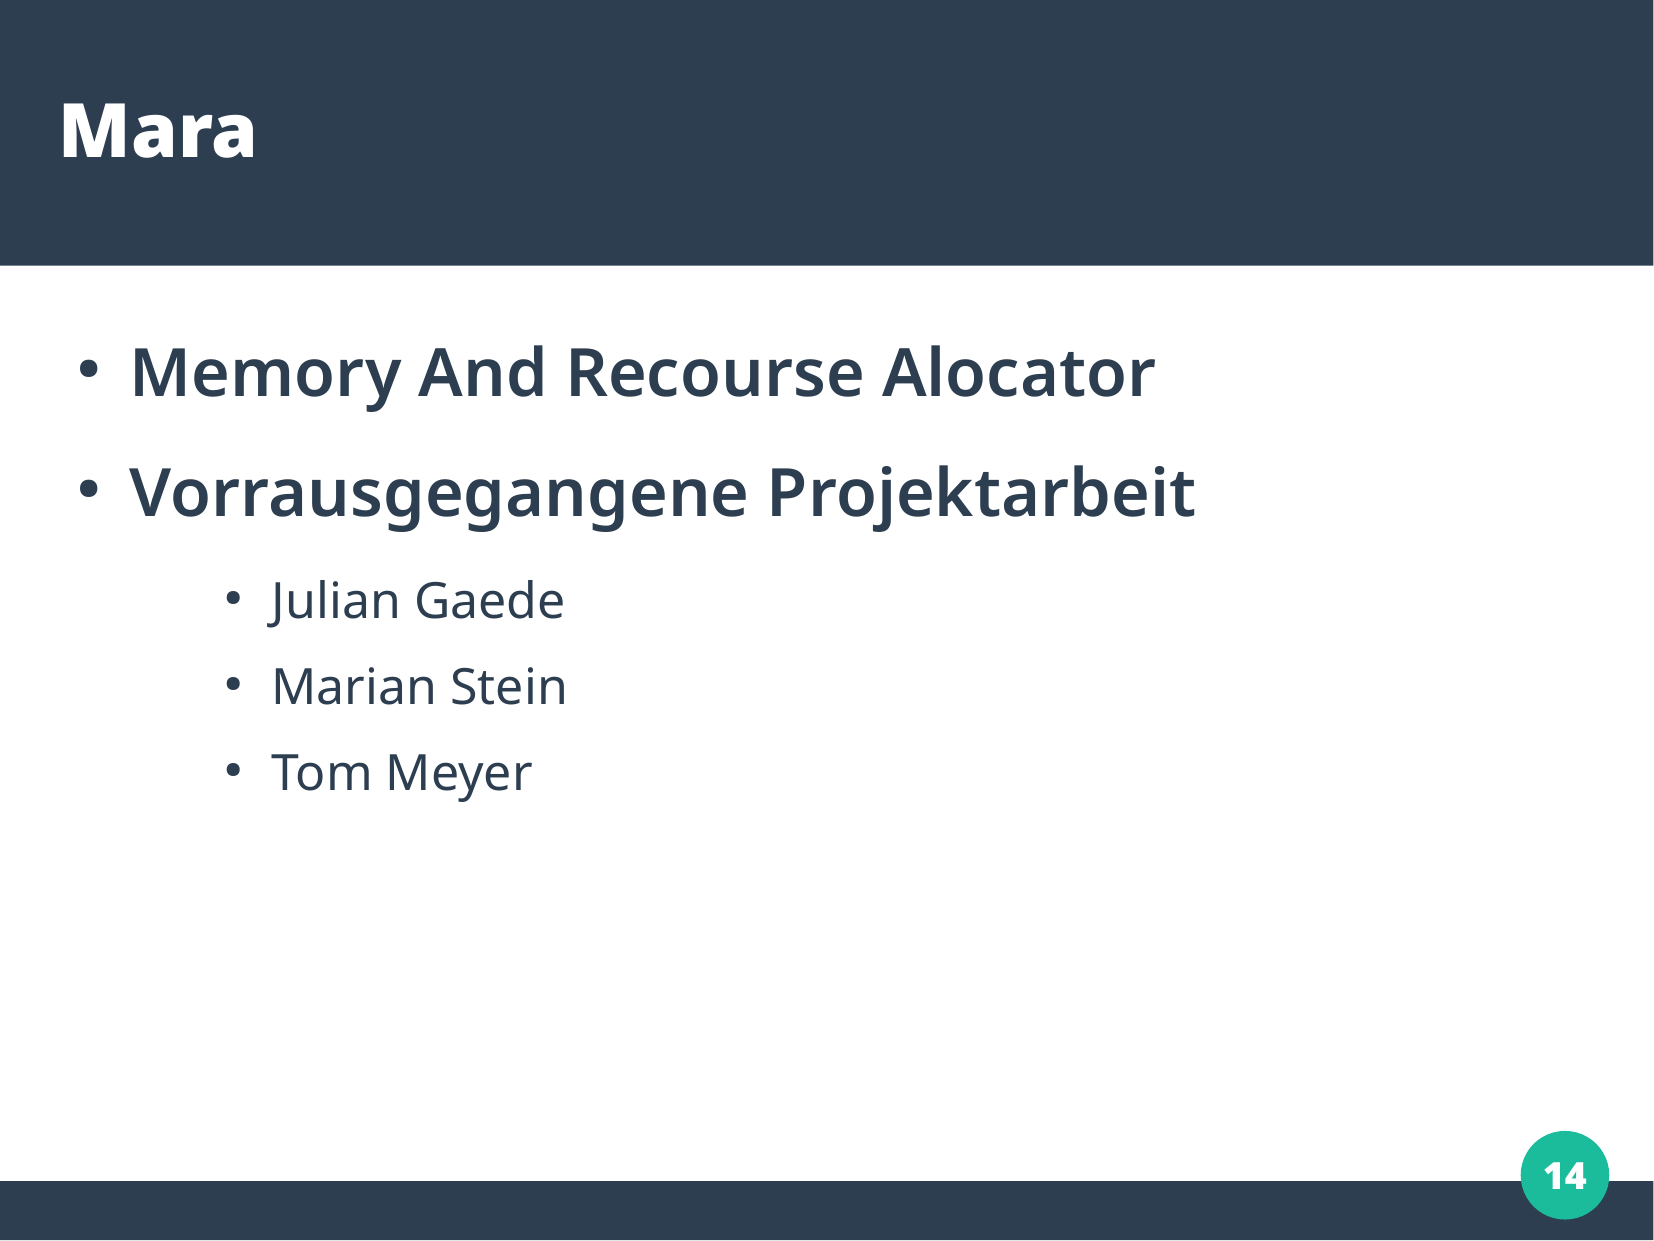

# Mara
Memory And Recourse Alocator
Vorrausgegangene Projektarbeit
Julian Gaede
Marian Stein
Tom Meyer
14